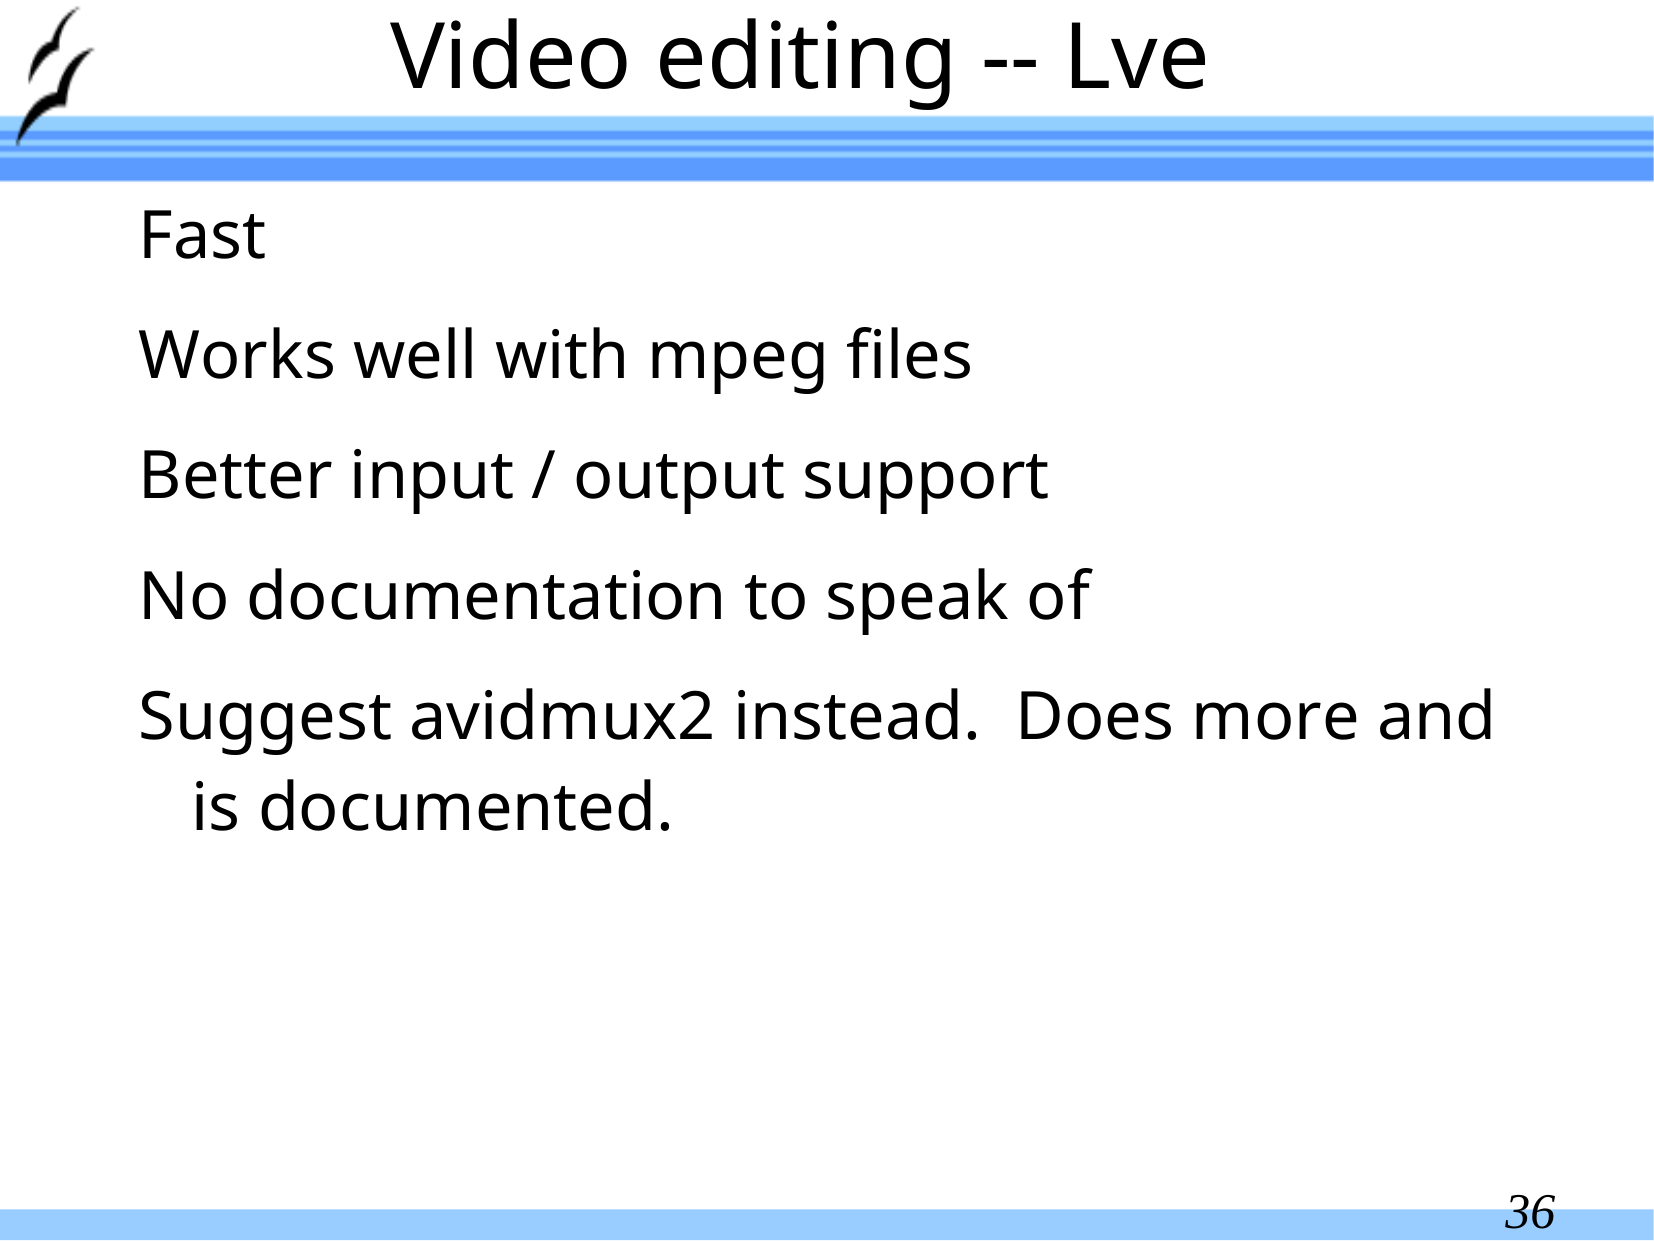

# Video editing -- Lve
Fast
Works well with mpeg files
Better input / output support
No documentation to speak of
Suggest avidmux2 instead. Does more and is documented.